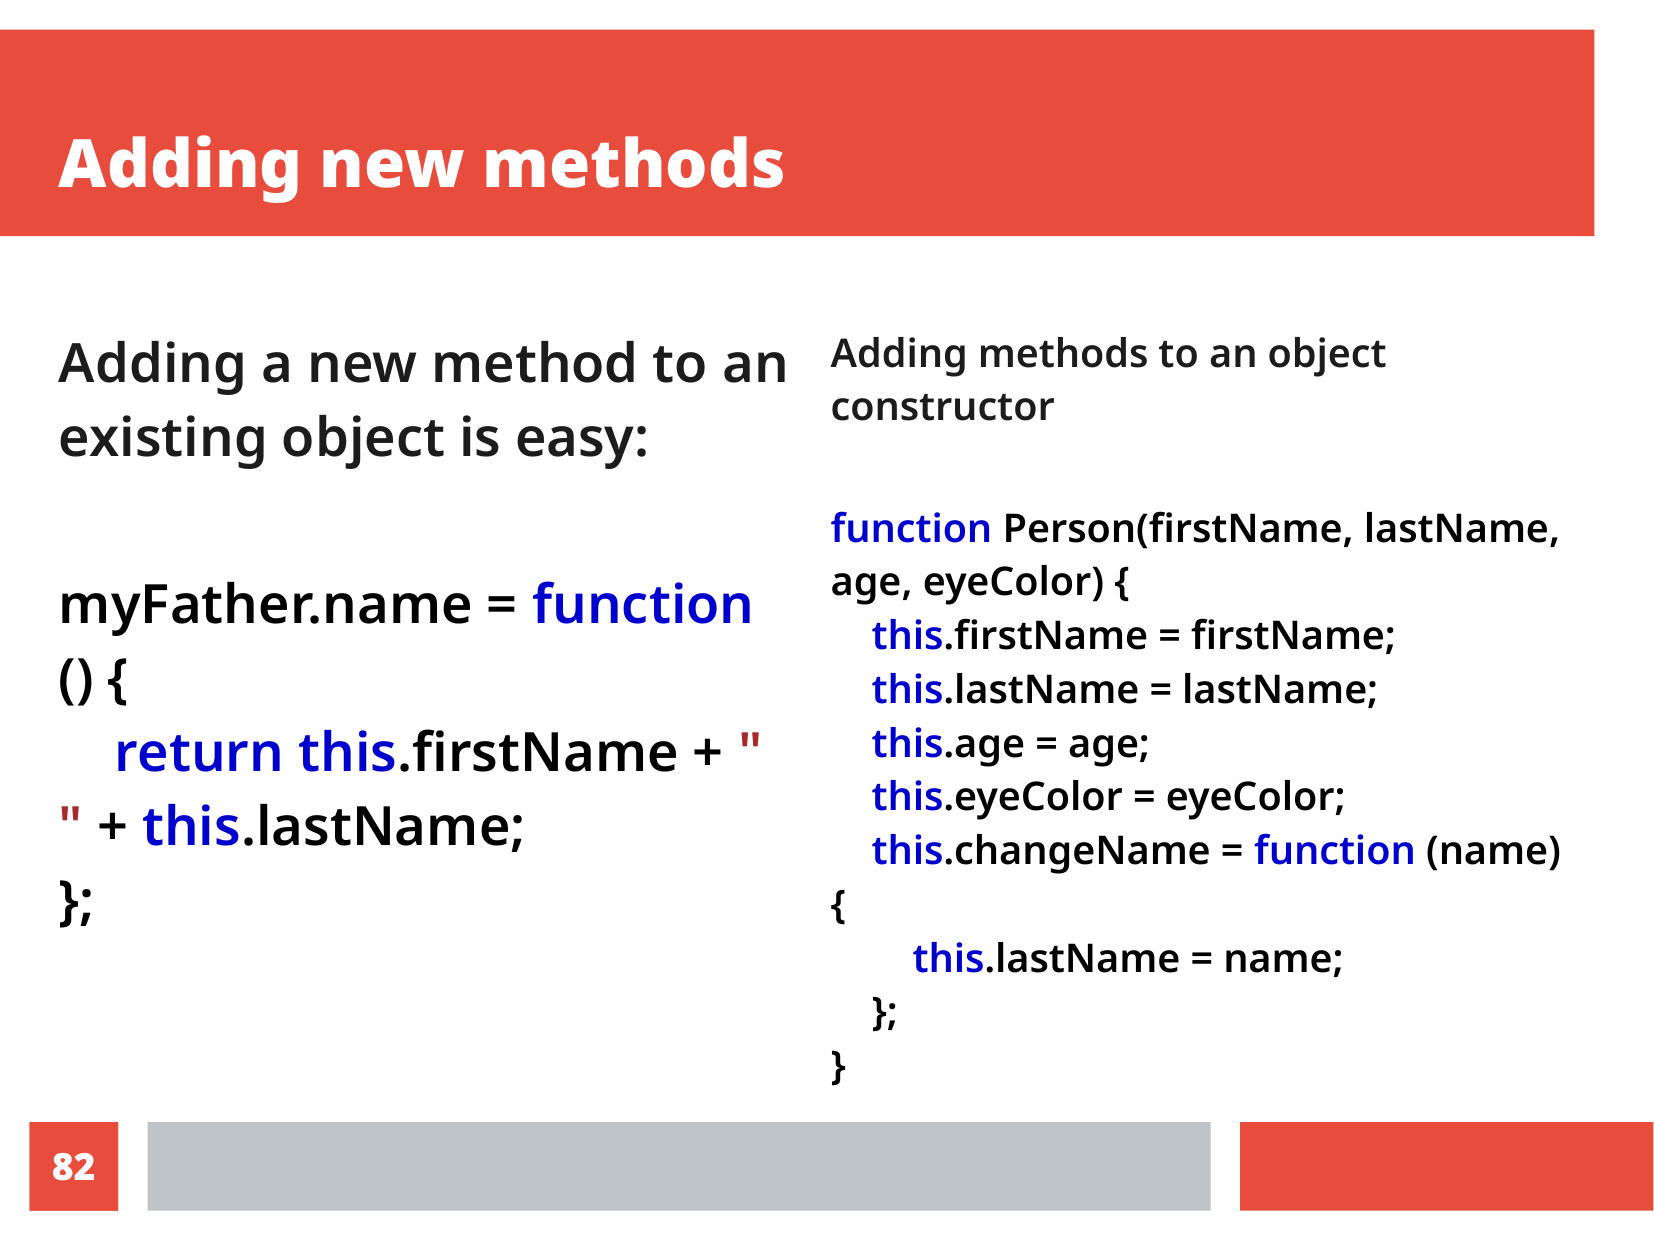

# Adding new methods
Adding a new method to an existing object is easy:
myFather.name = function () {
    return this.firstName + " " + this.lastName;
};
Adding methods to an object constructor
function Person(firstName, lastName, age, eyeColor) {
    this.firstName = firstName; 
    this.lastName = lastName;
    this.age = age;
    this.eyeColor = eyeColor;
    this.changeName = function (name) {
        this.lastName = name;
    };
}
82